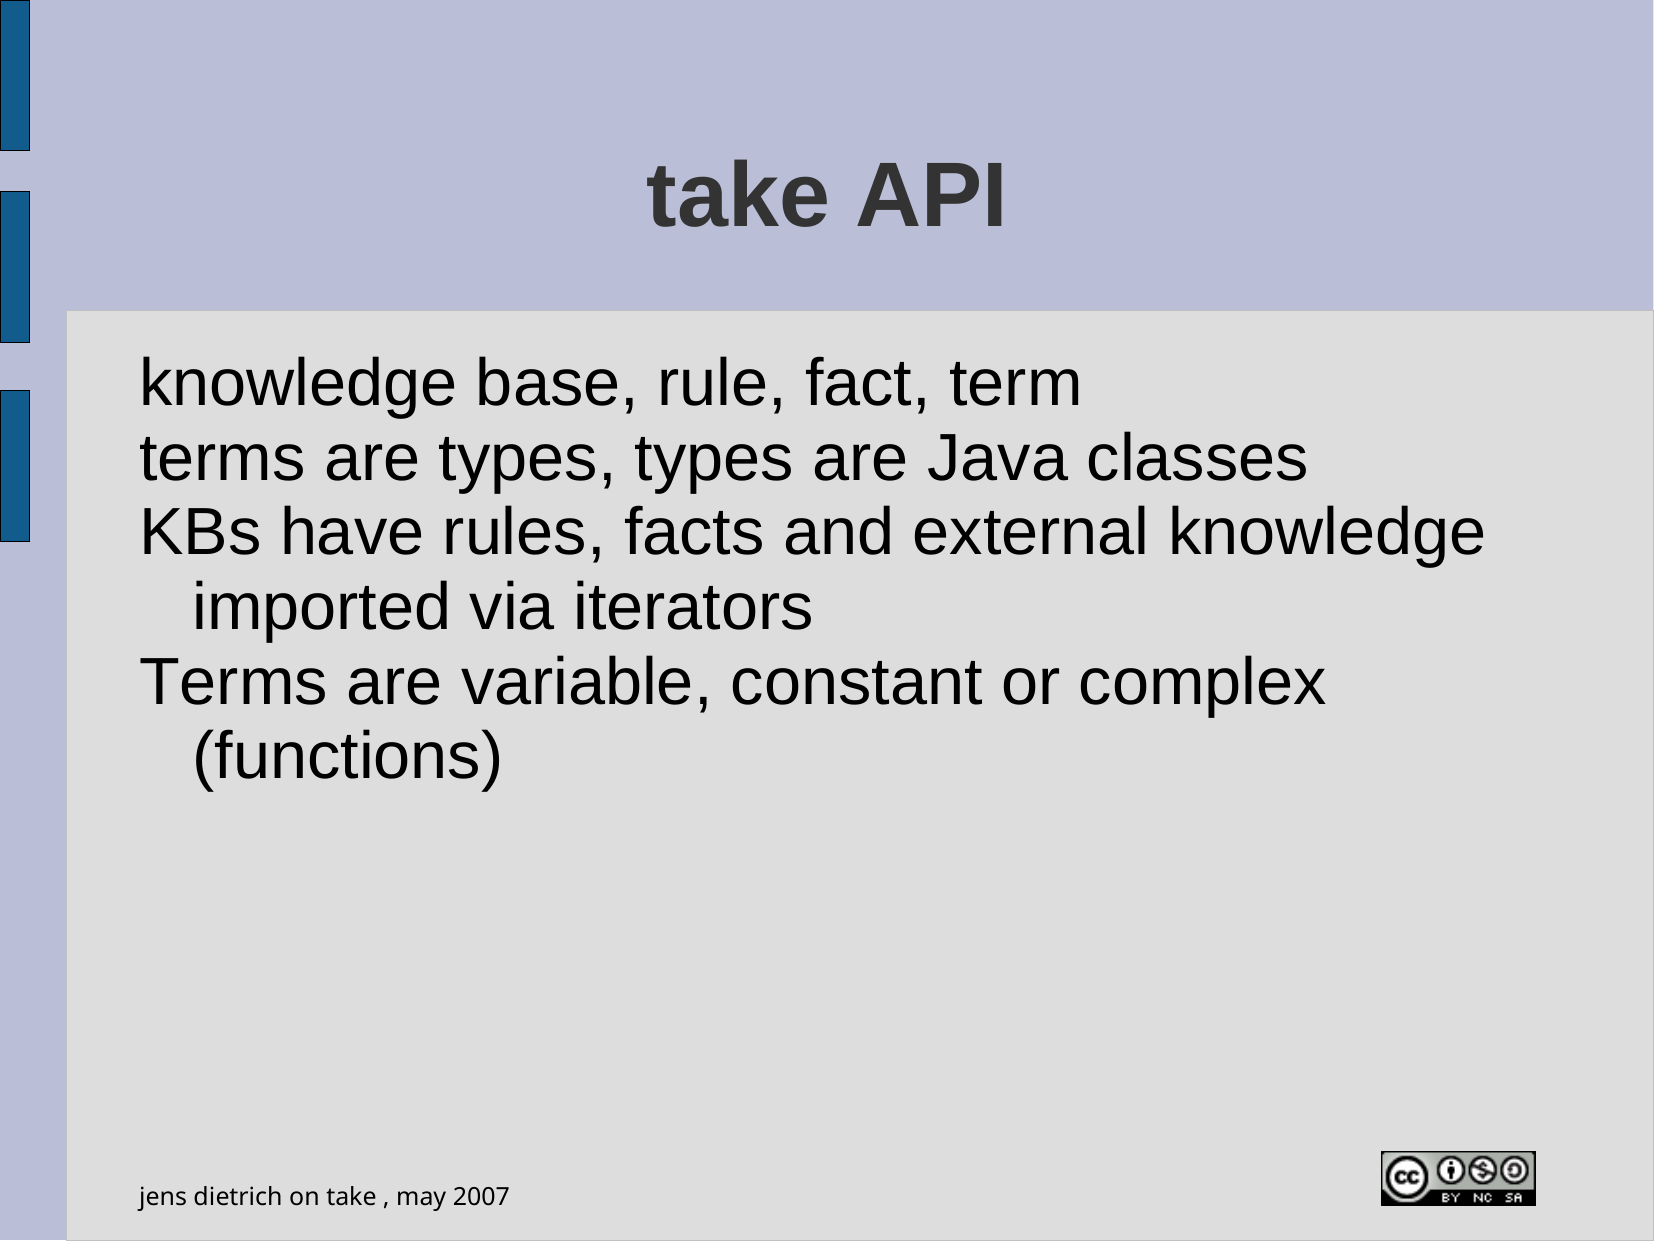

# take API
knowledge base, rule, fact, term
terms are types, types are Java classes
KBs have rules, facts and external knowledge imported via iterators
Terms are variable, constant or complex (functions)